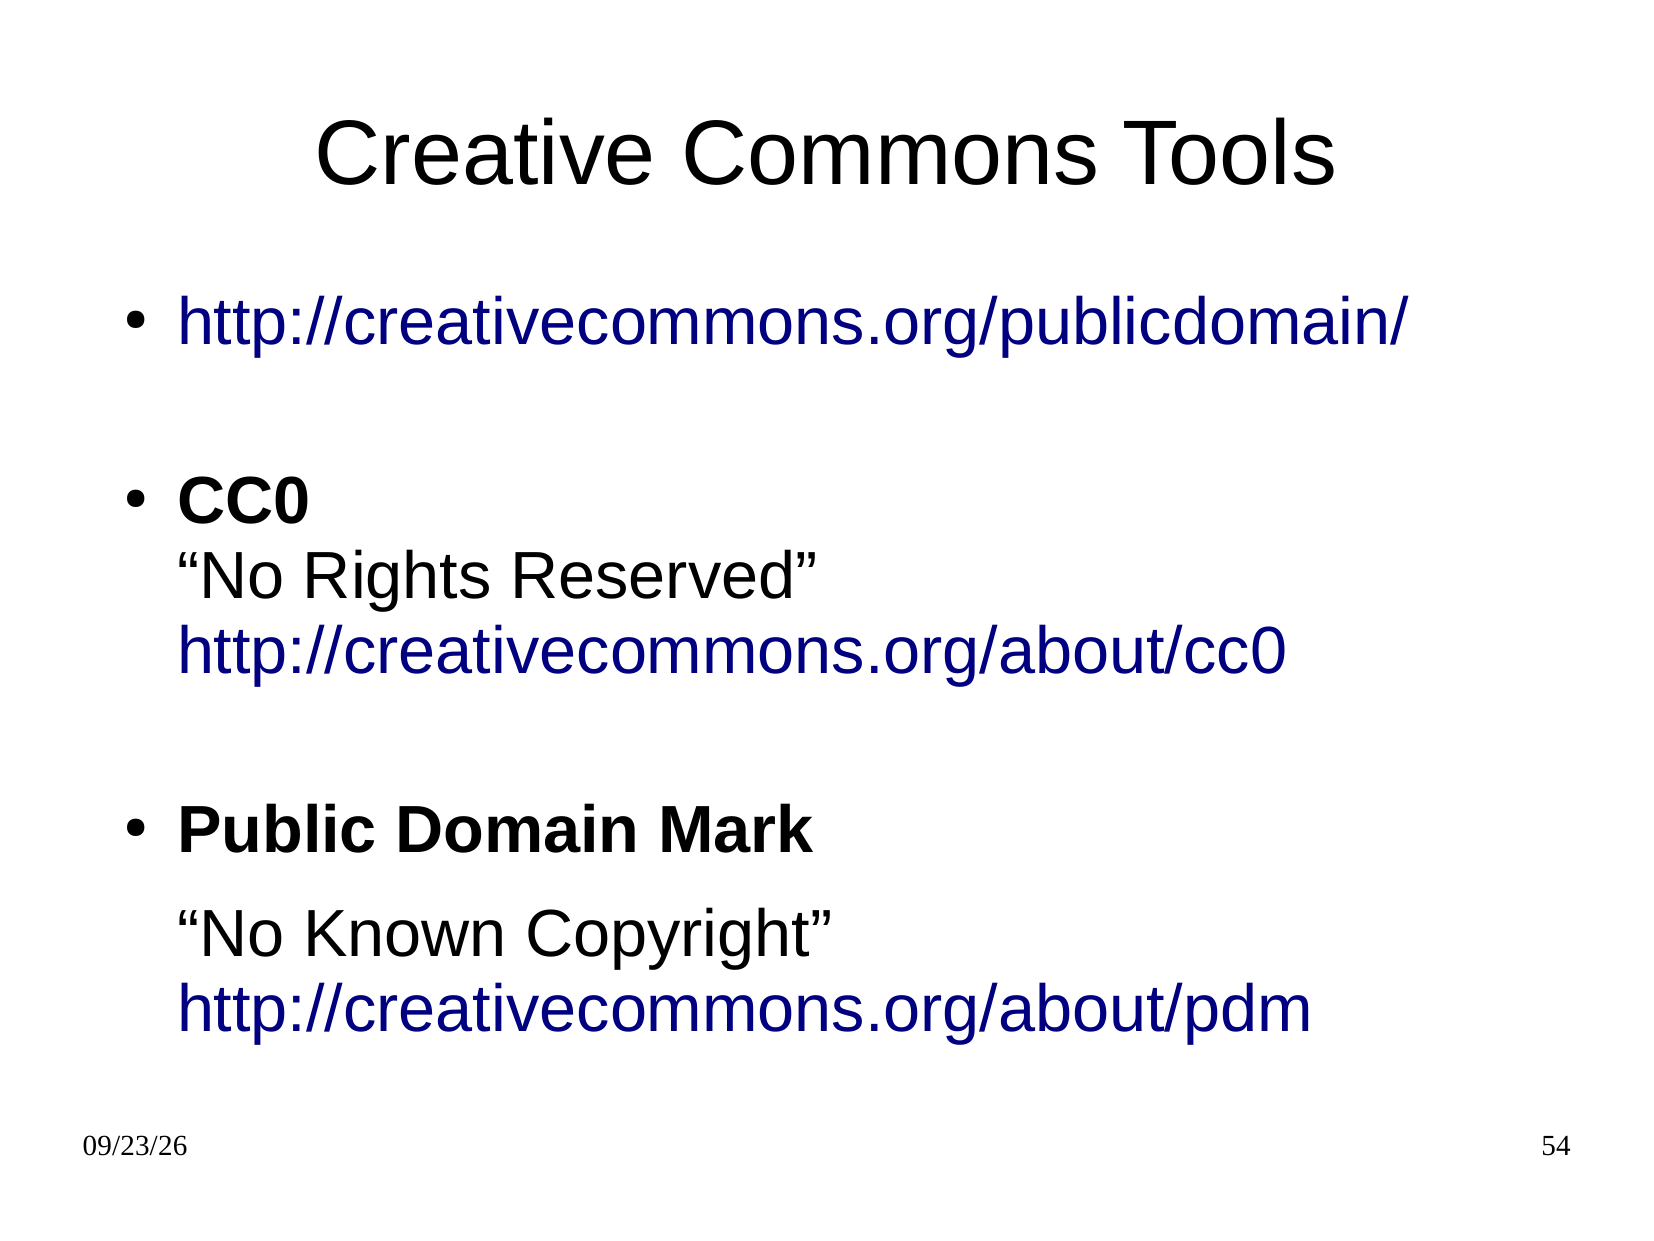

# Creative Commons Tools
http://creativecommons.org/publicdomain/
CC0
“No Rights Reserved”
http://creativecommons.org/about/cc0
Public Domain Mark
“No Known Copyright”
http://creativecommons.org/about/pdm
54